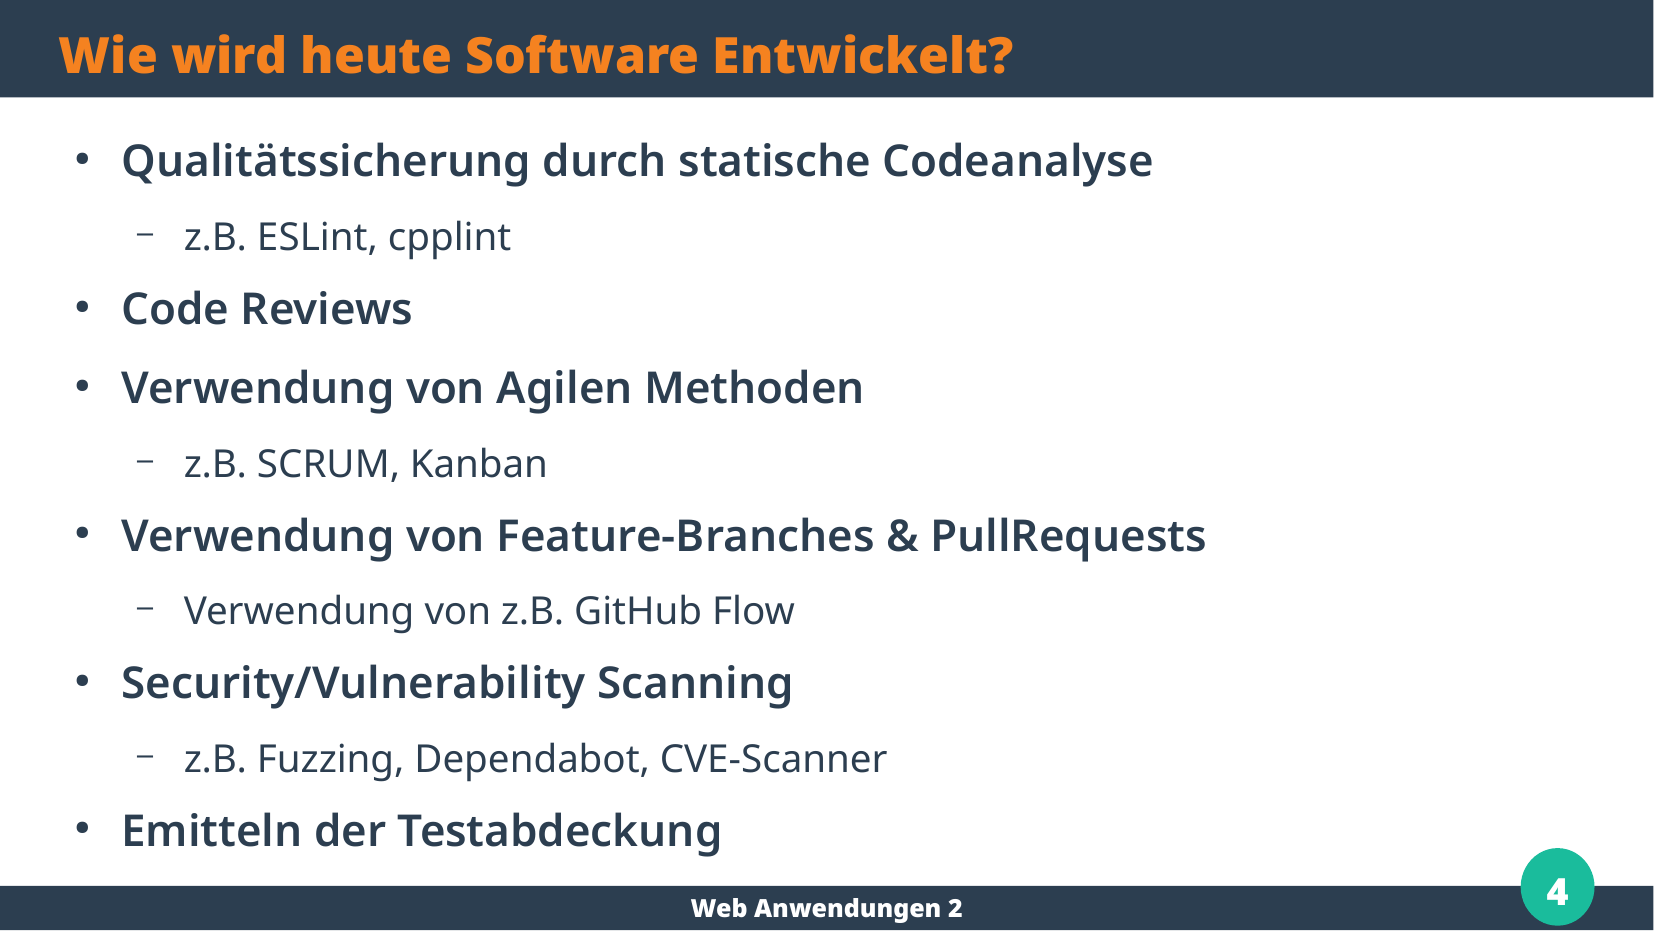

# Wie wird heute Software Entwickelt?
Qualitätssicherung durch statische Codeanalyse
z.B. ESLint, cpplint
Code Reviews
Verwendung von Agilen Methoden
z.B. SCRUM, Kanban
Verwendung von Feature-Branches & PullRequests
Verwendung von z.B. GitHub Flow
Security/Vulnerability Scanning
z.B. Fuzzing, Dependabot, CVE-Scanner
Emitteln der Testabdeckung
4